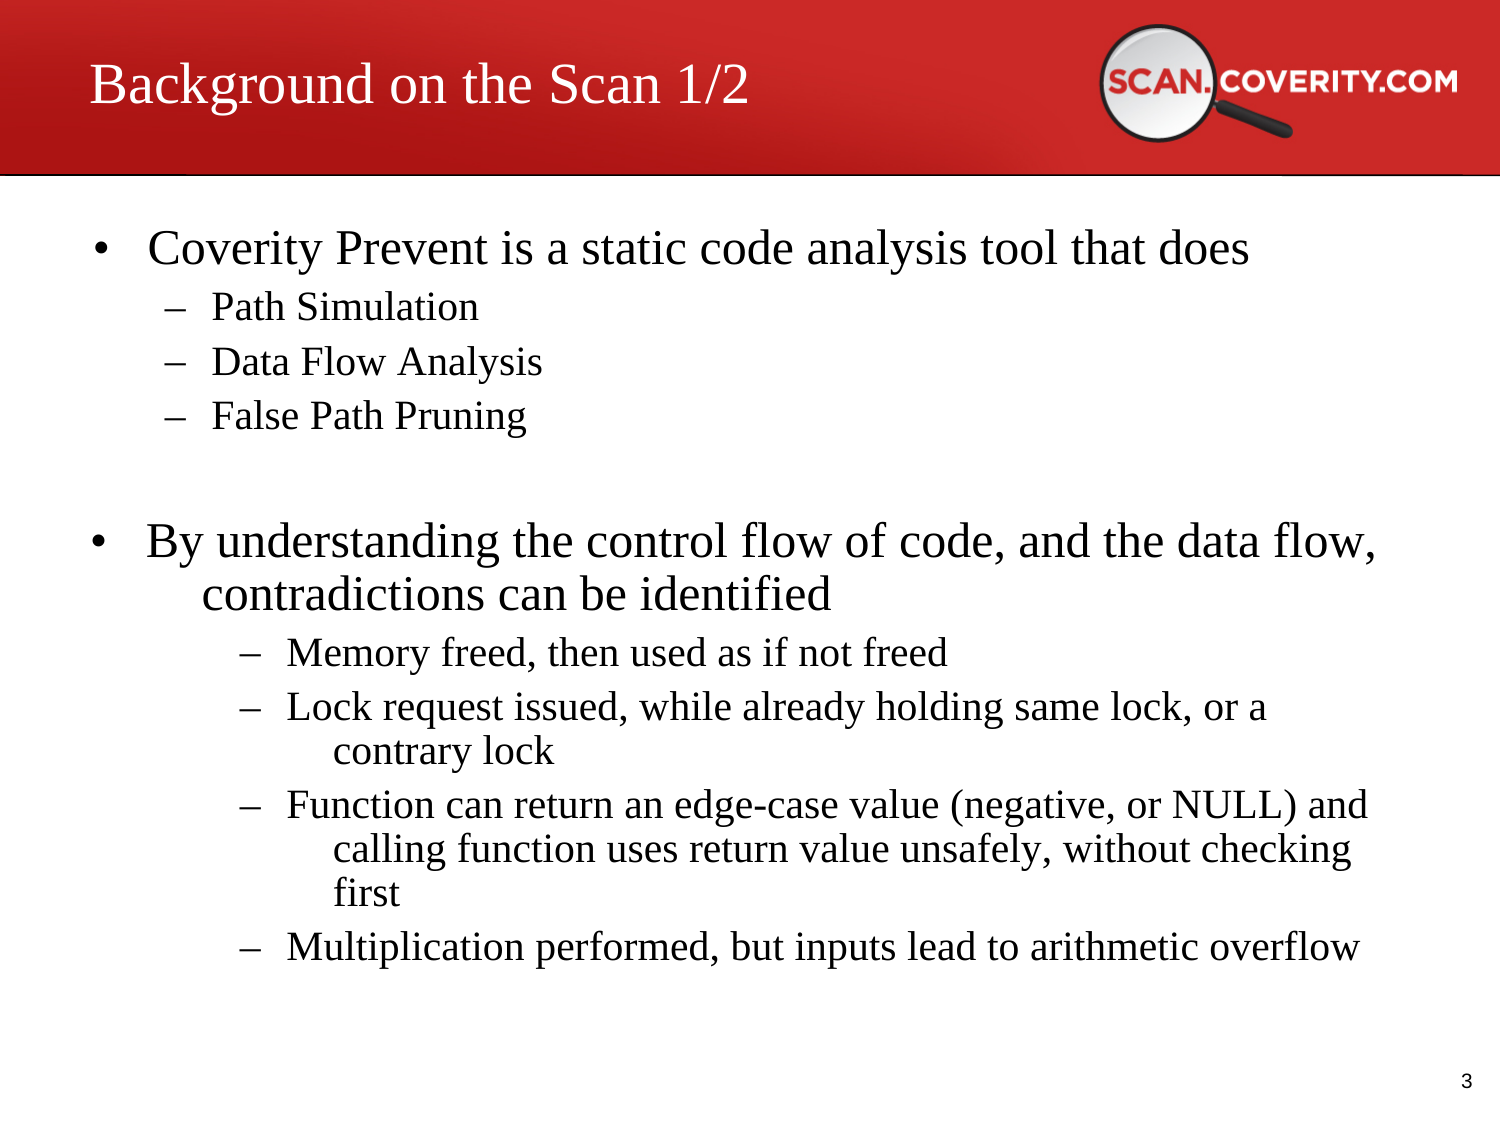

# Background on the Scan 1/2
 Coverity Prevent is a static code analysis tool that does
Path Simulation
Data Flow Analysis
False Path Pruning
By understanding the control flow of code, and the data flow, contradictions can be identified
Memory freed, then used as if not freed
Lock request issued, while already holding same lock, or a contrary lock
Function can return an edge-case value (negative, or NULL) and calling function uses return value unsafely, without checking first
Multiplication performed, but inputs lead to arithmetic overflow
3